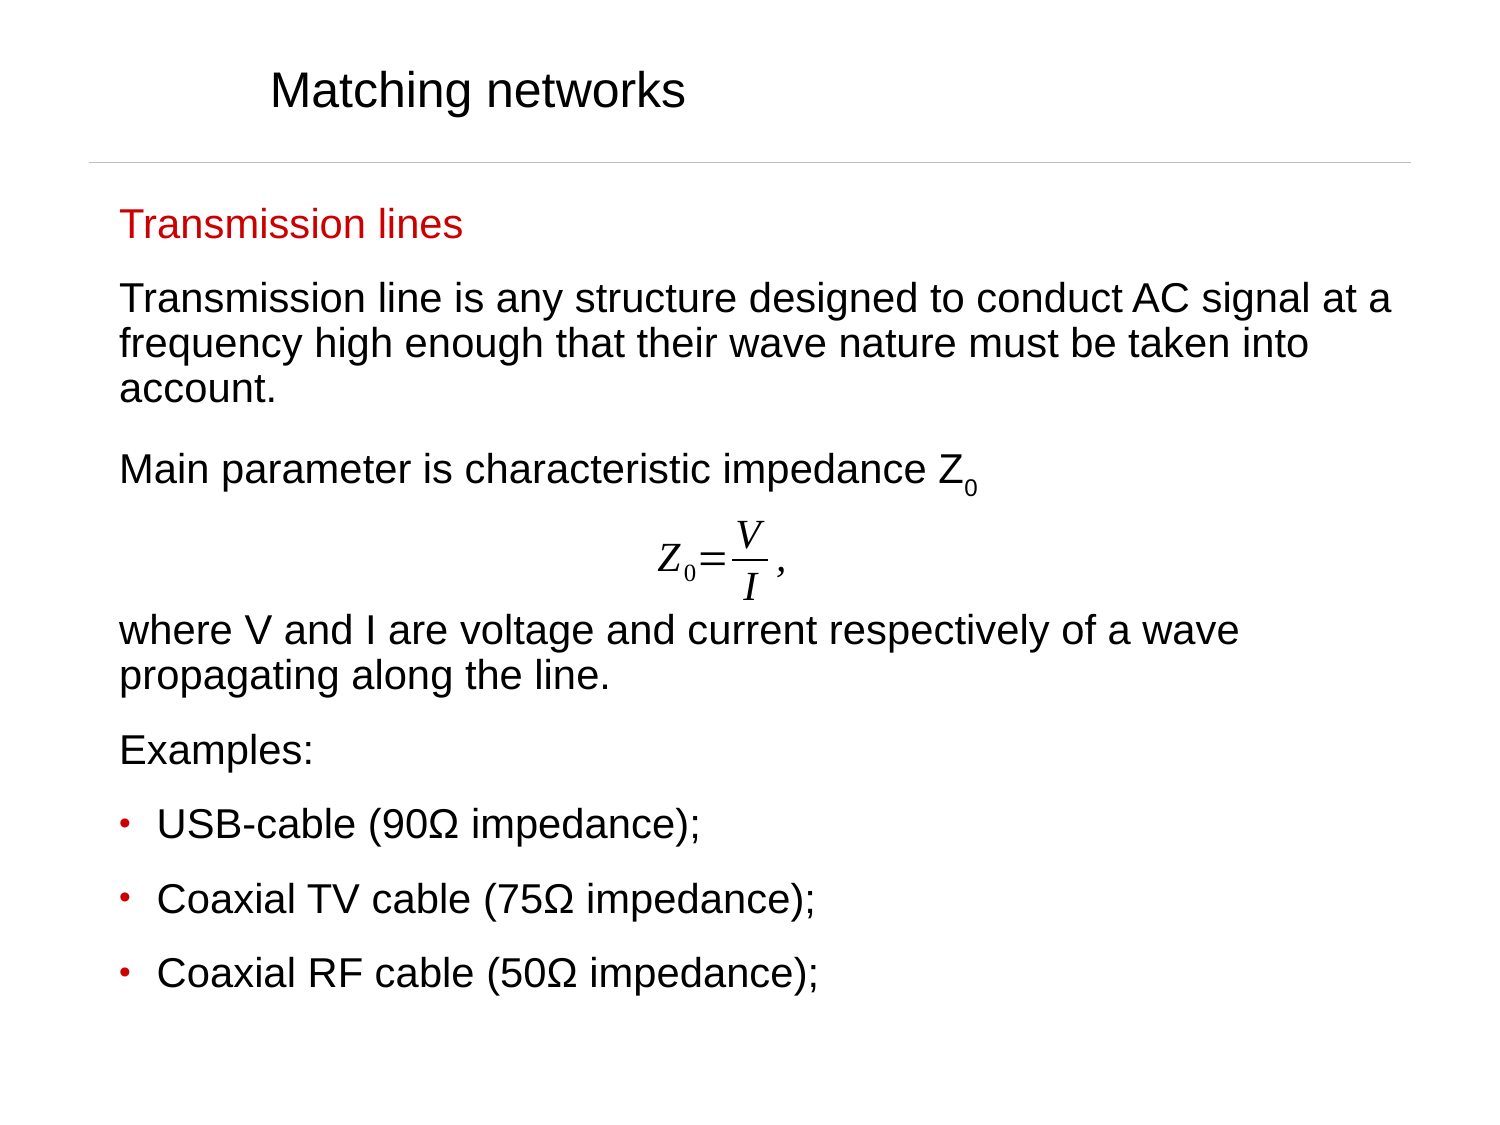

Matching networks
# Transmission lines
Transmission line is any structure designed to conduct AC signal at a frequency high enough that their wave nature must be taken into account.
Main parameter is characteristic impedance Z0
where V and I are voltage and current respectively of a wave propagating along the line.
Examples:
USB-cable (90Ω impedance);
Coaxial TV cable (75Ω impedance);
Coaxial RF cable (50Ω impedance);